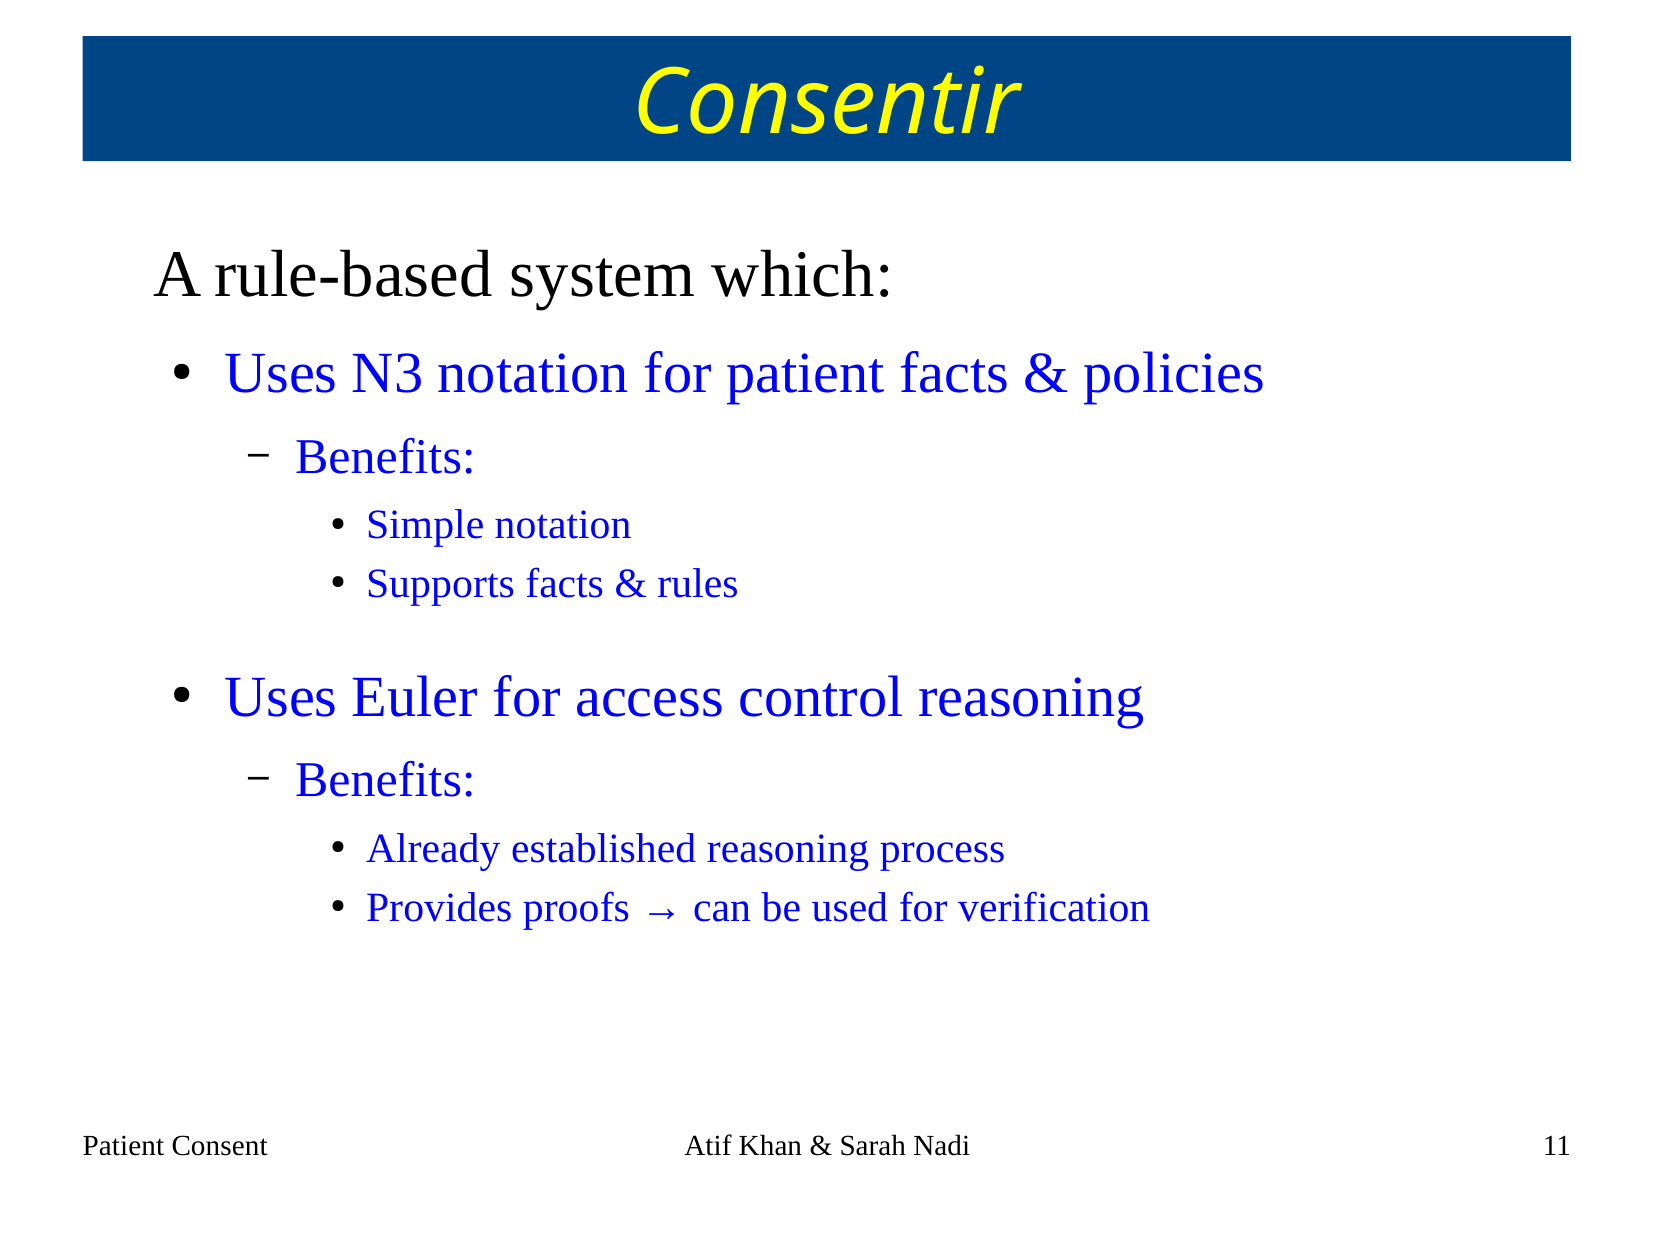

# Consentir
A rule-based system which:
Uses N3 notation for patient facts & policies
Benefits:
Simple notation
Supports facts & rules
Uses Euler for access control reasoning
Benefits:
Already established reasoning process
Provides proofs → can be used for verification
Patient Consent
Atif Khan & Sarah Nadi
11